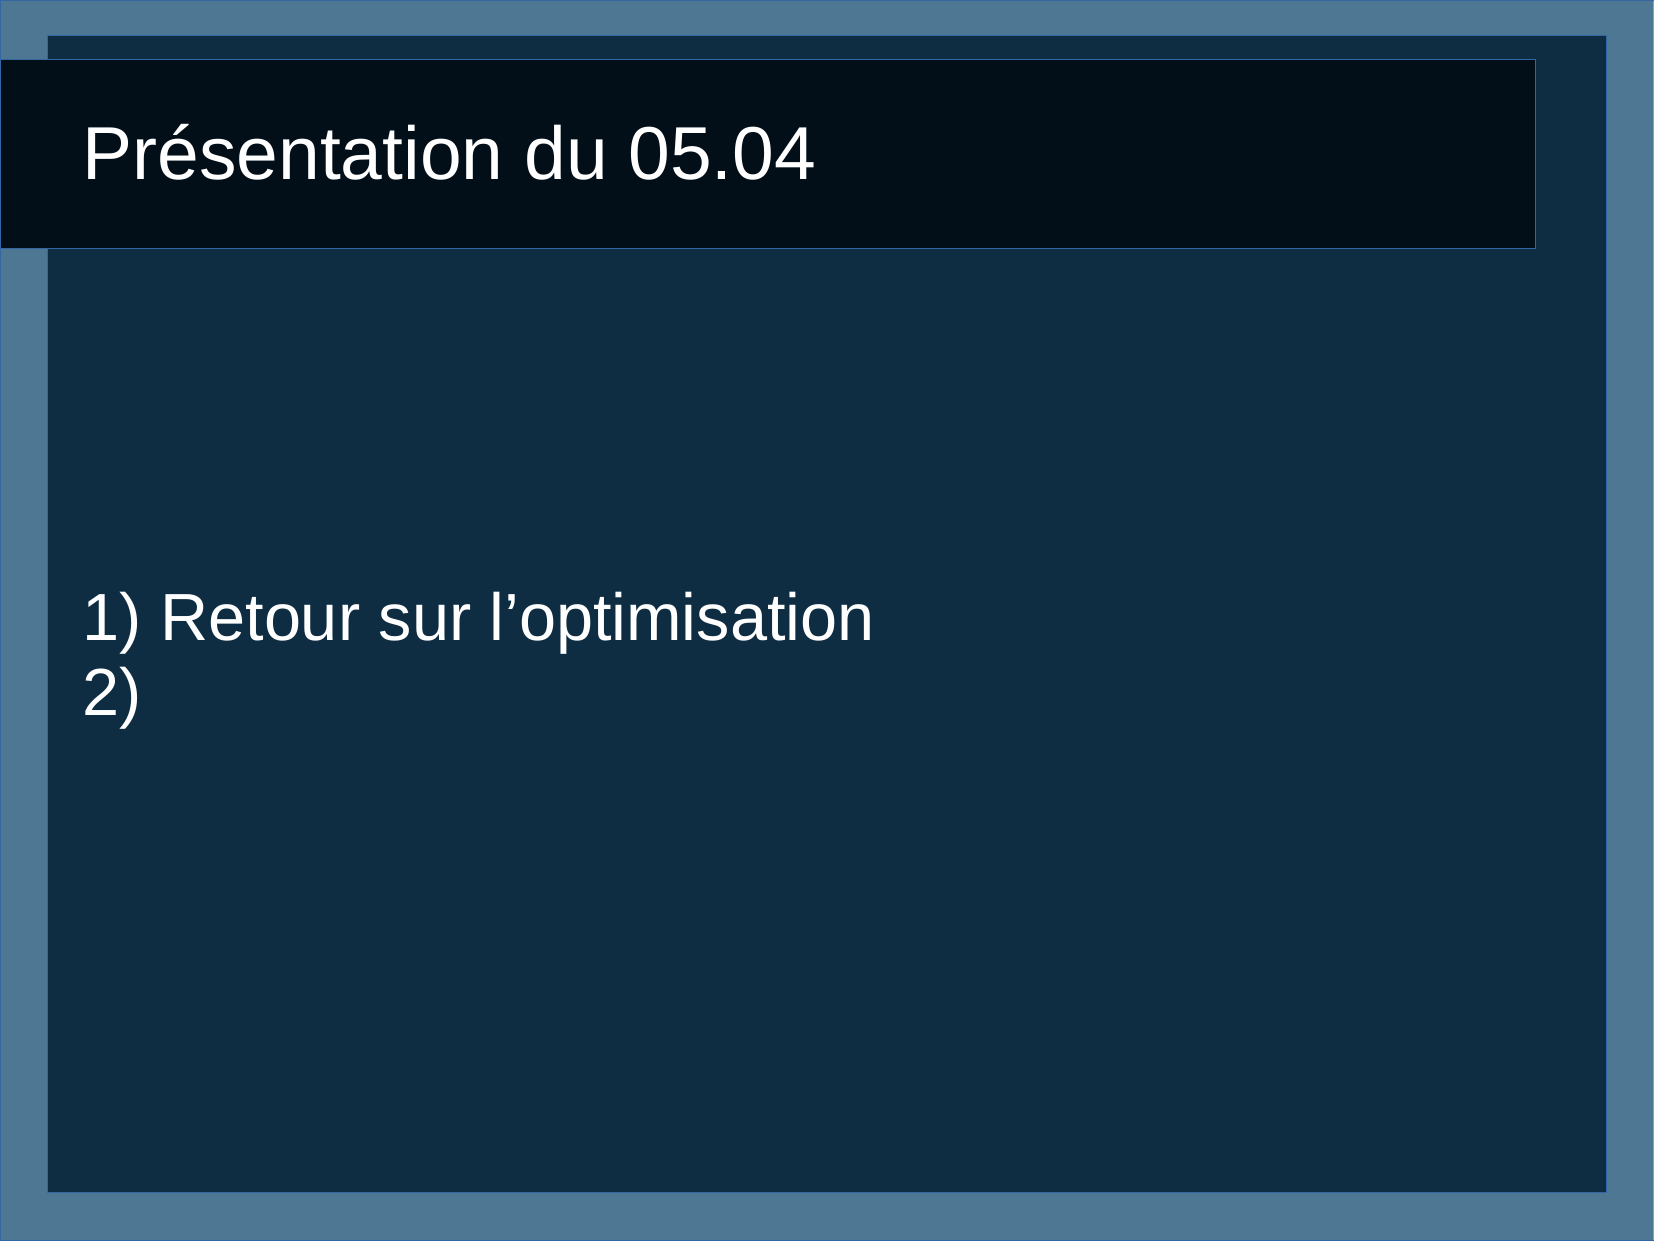

# Présentation du 05.04
 Retour sur l’optimisation